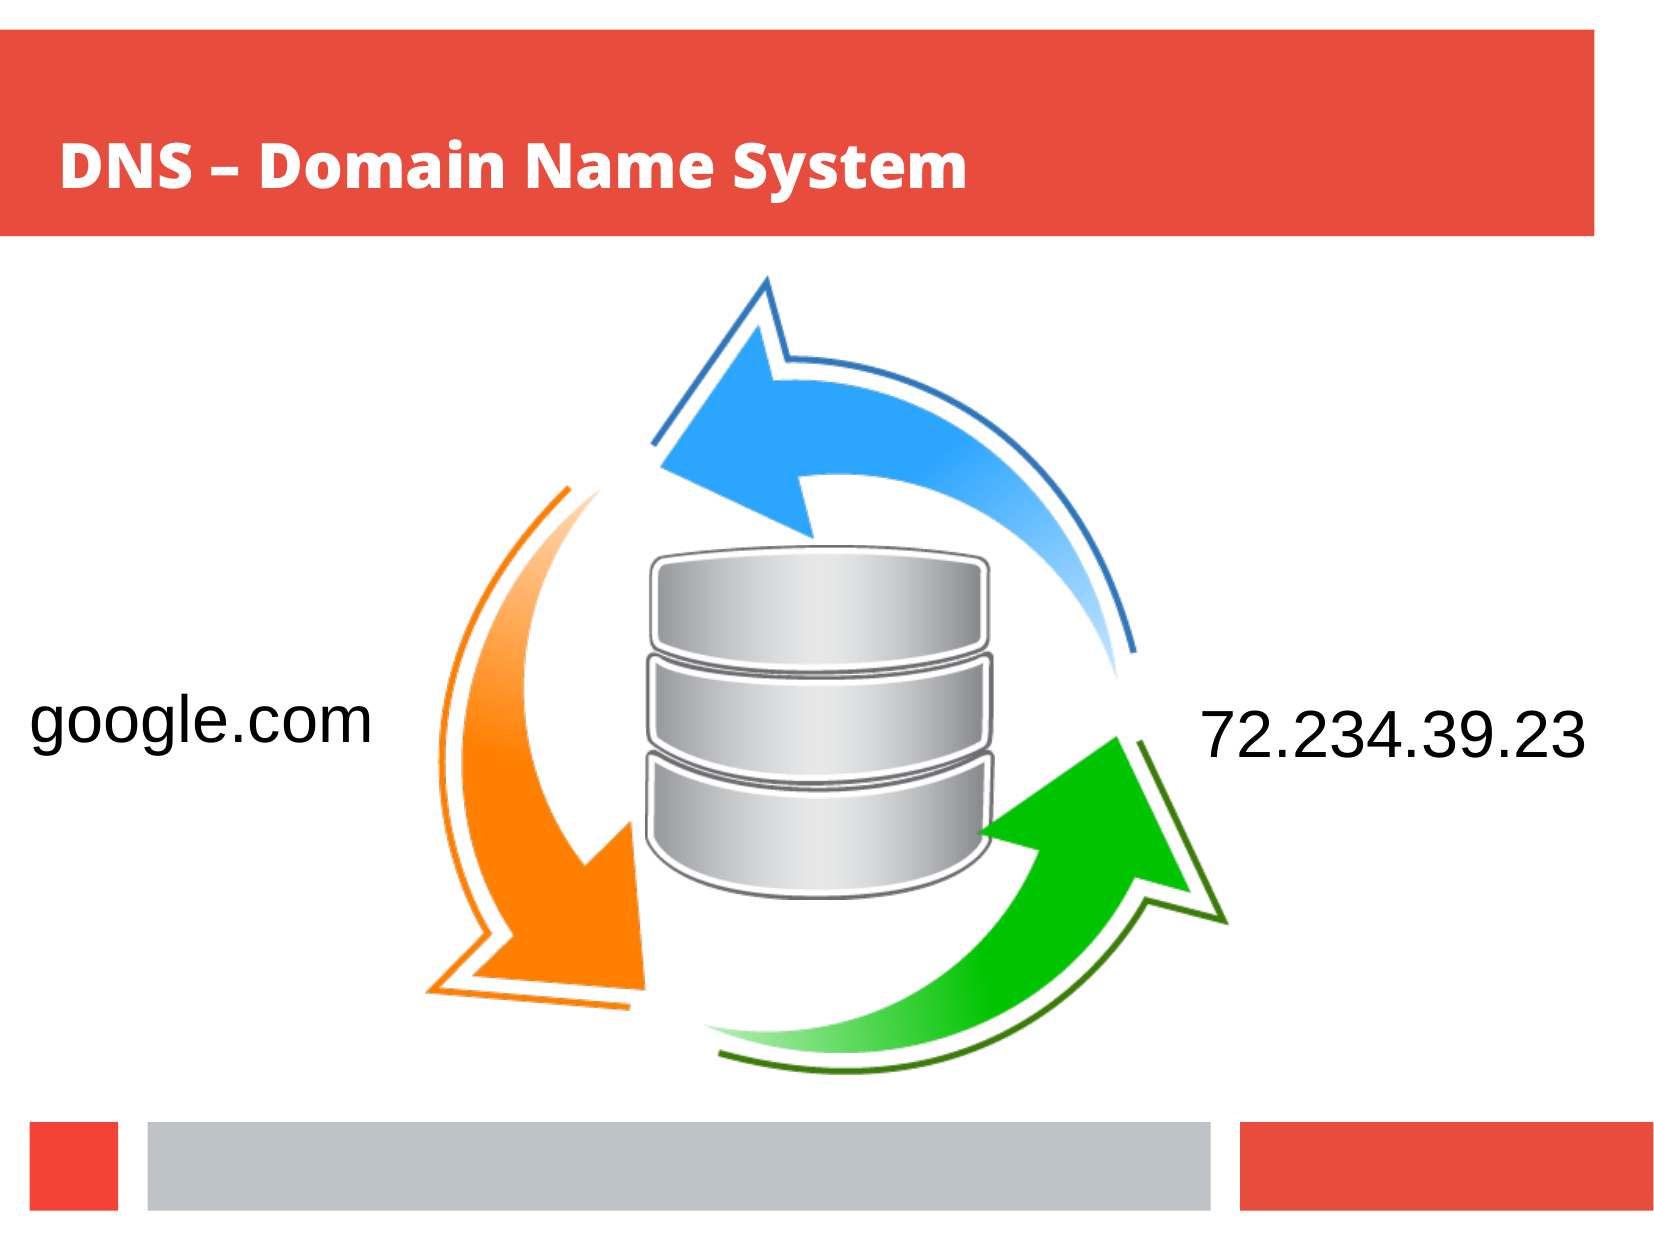

# DNS – Domain Name System
google.com
72.234.39.23